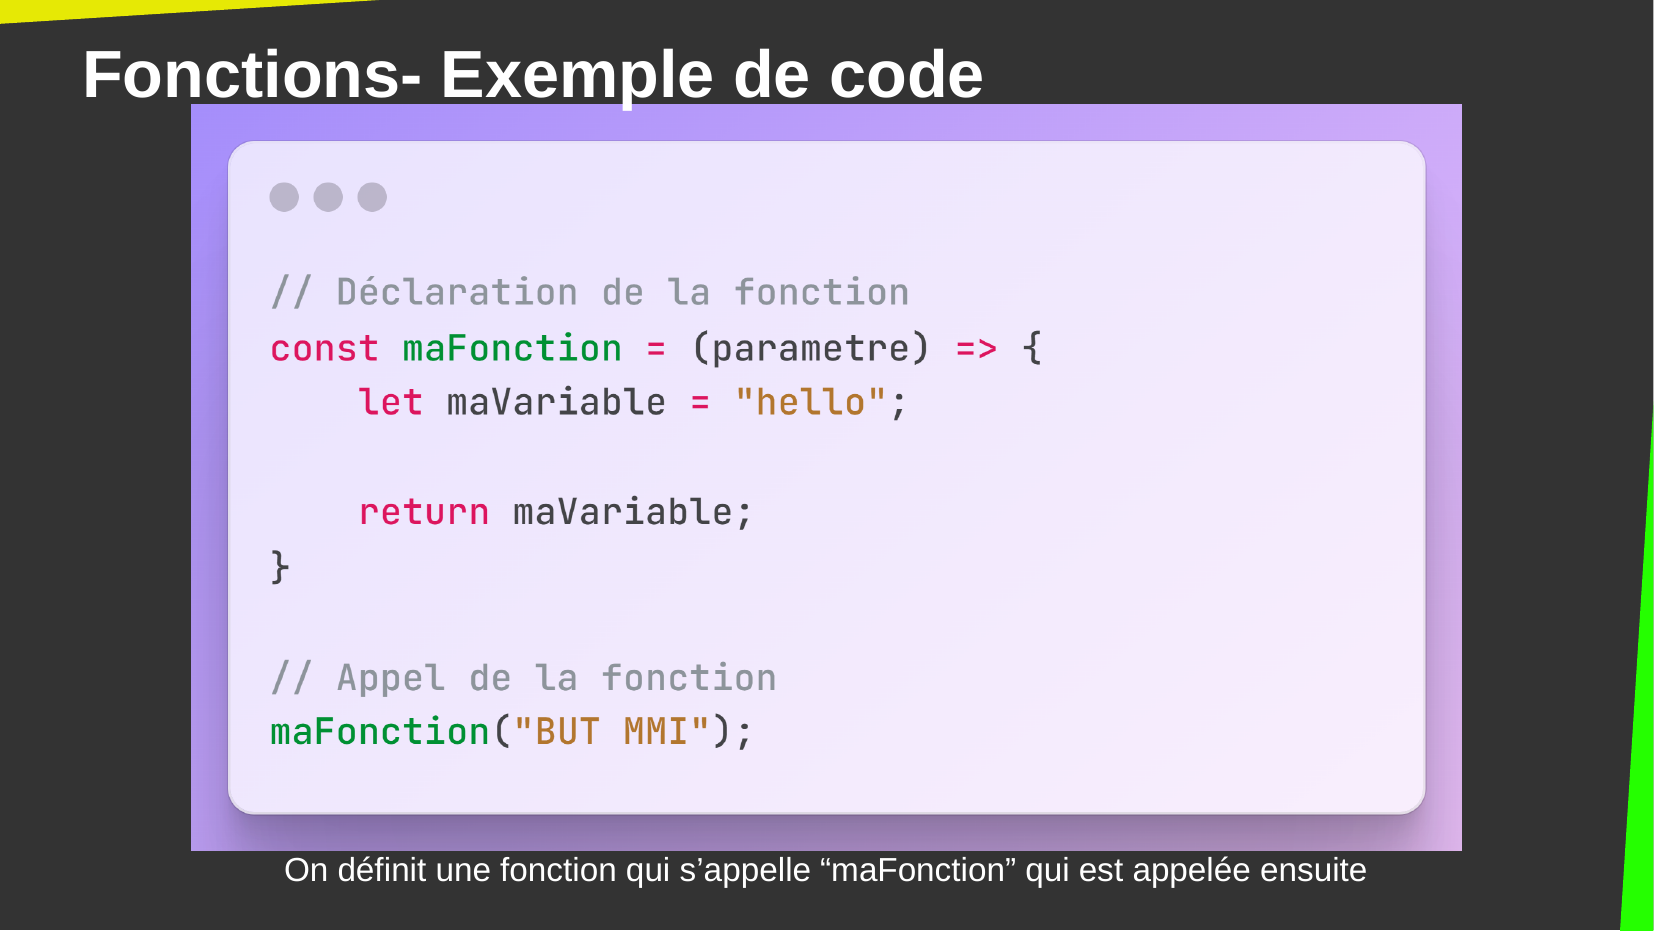

# Fonctions- Exemple de code
On définit une fonction qui s’appelle “maFonction” qui est appelée ensuite